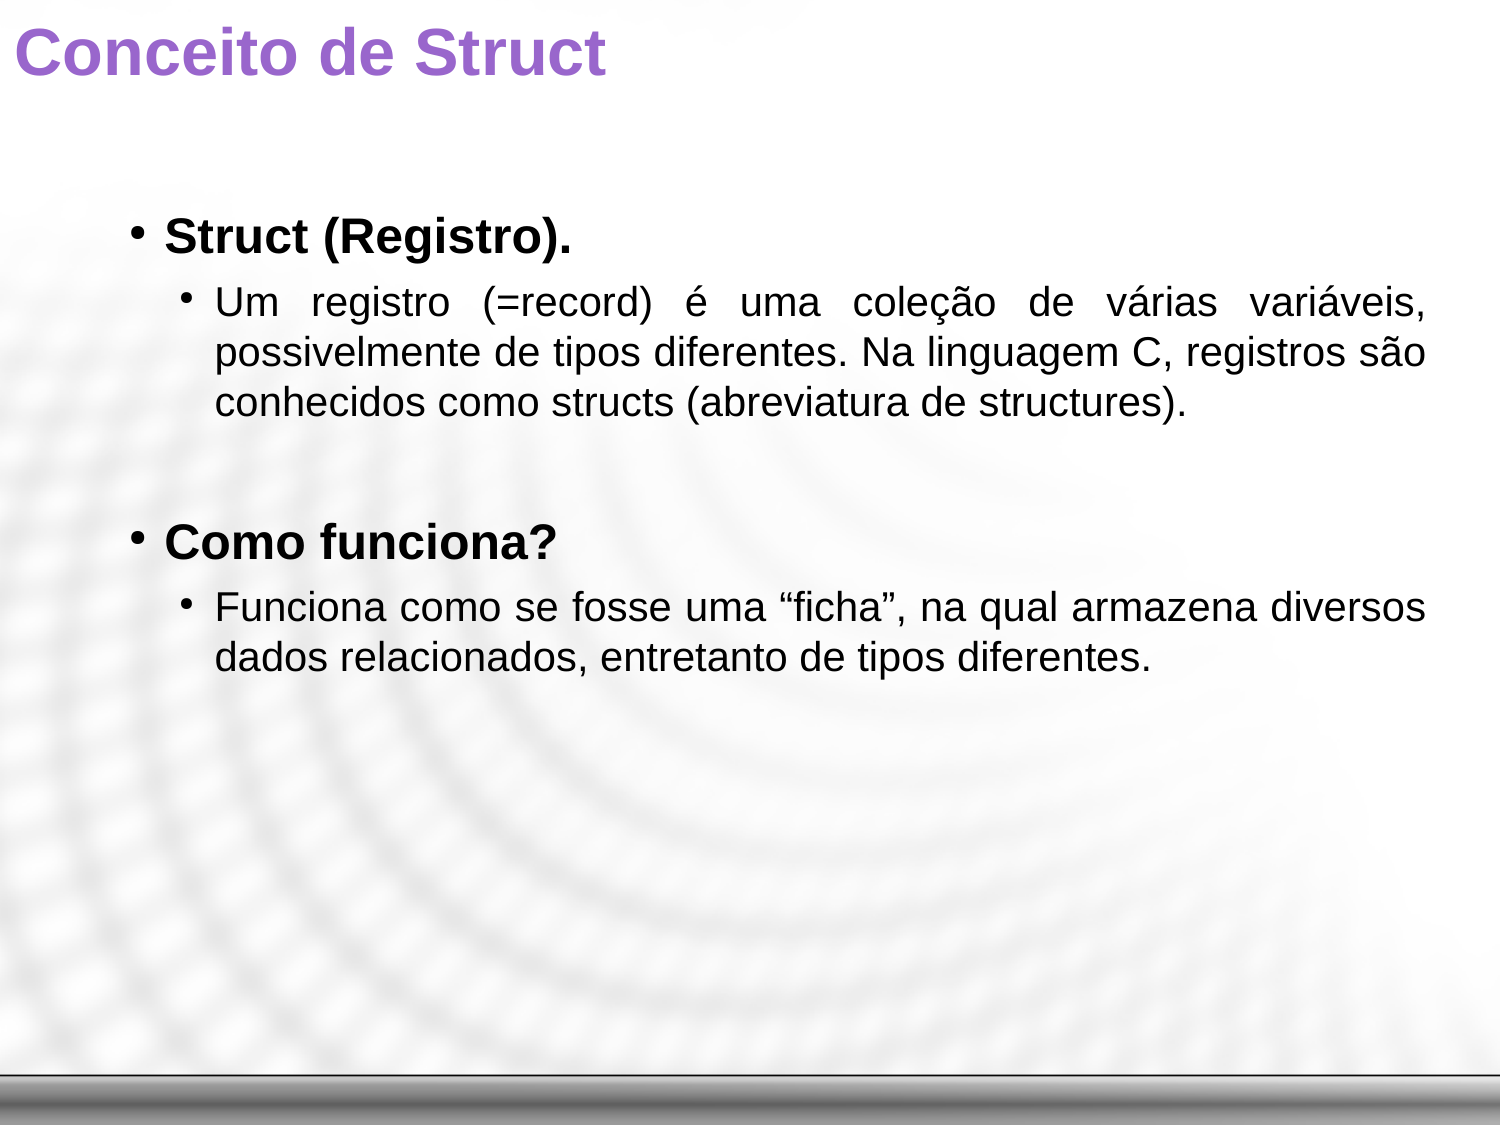

# Conceito de Struct
Struct (Registro).
Um registro (=record) é uma coleção de várias variáveis, possivelmente de tipos diferentes. Na linguagem C, registros são conhecidos como structs (abreviatura de structures).
Como funciona?
Funciona como se fosse uma “ficha”, na qual armazena diversos dados relacionados, entretanto de tipos diferentes.